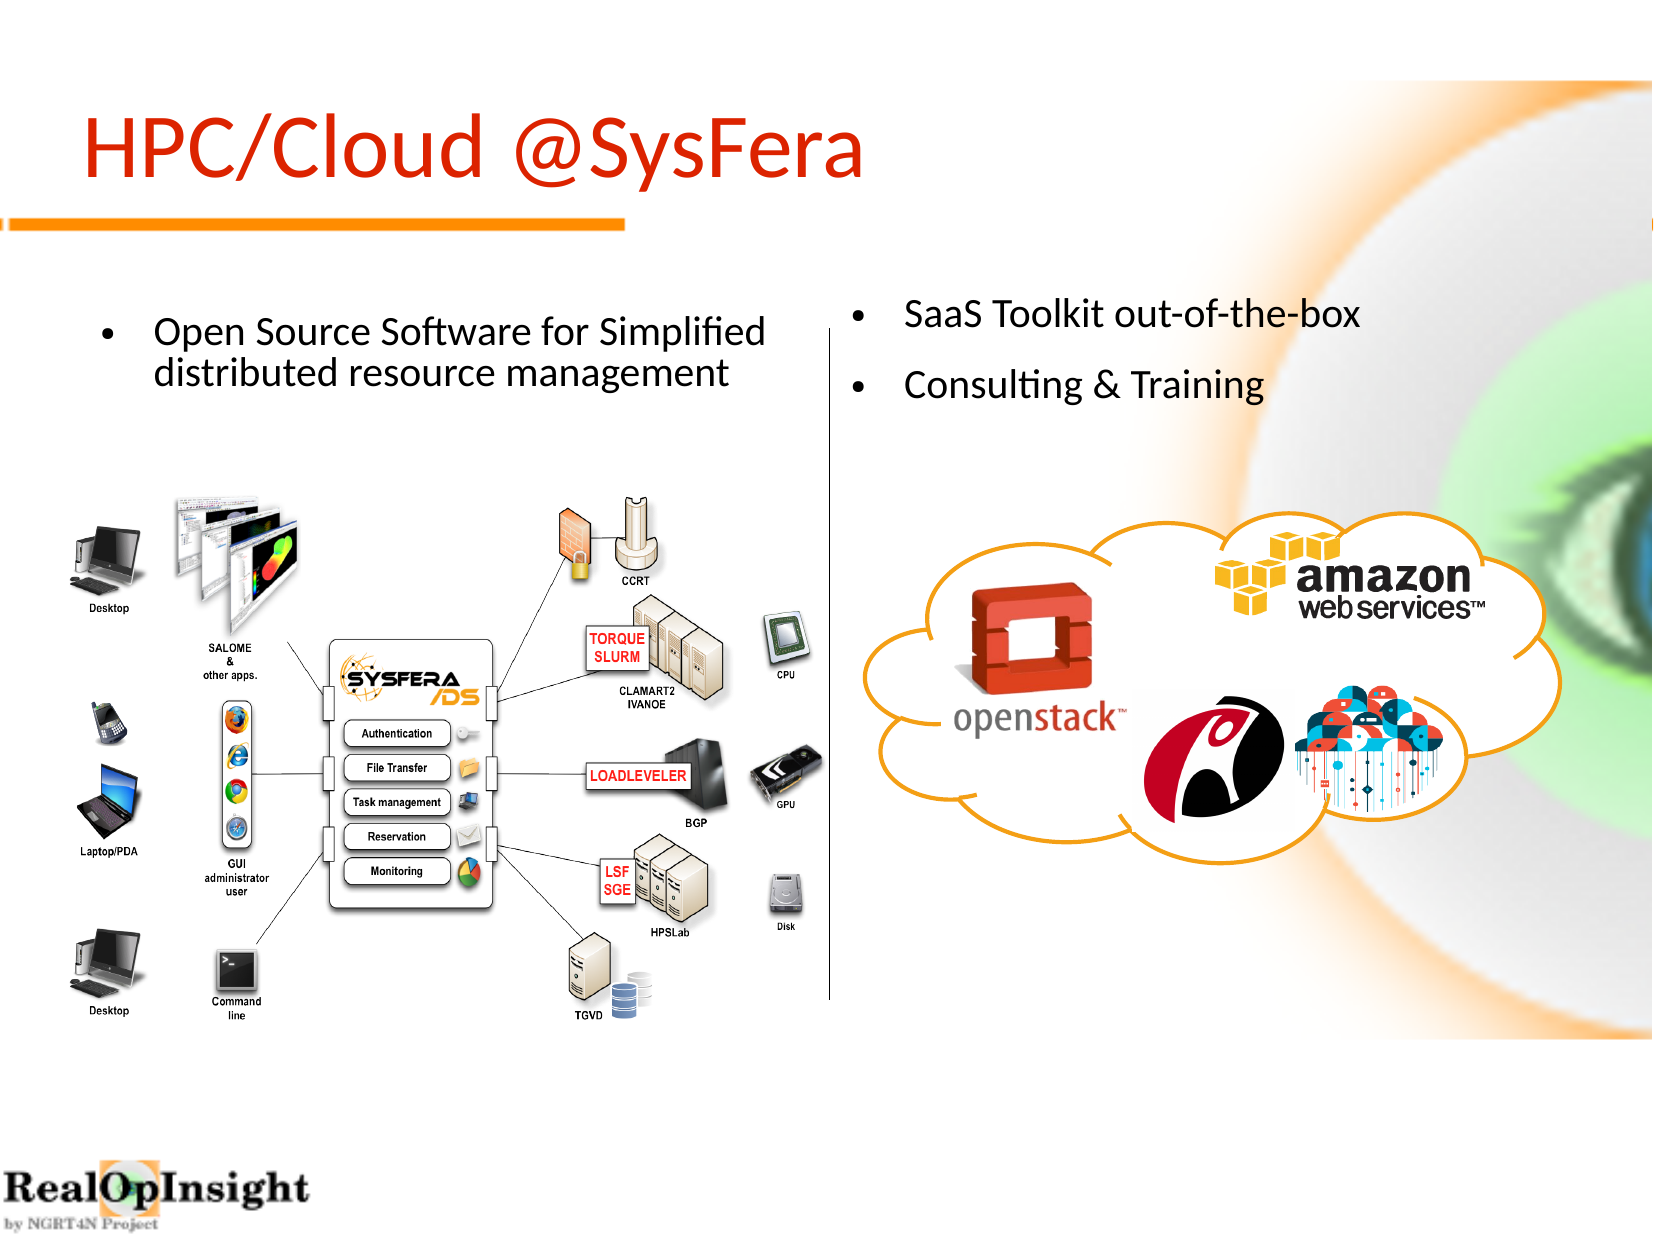

# HPC/Cloud @SysFera
SaaS Toolkit out-of-the-box
Consulting & Training
Open Source Software for Simplified distributed resource management